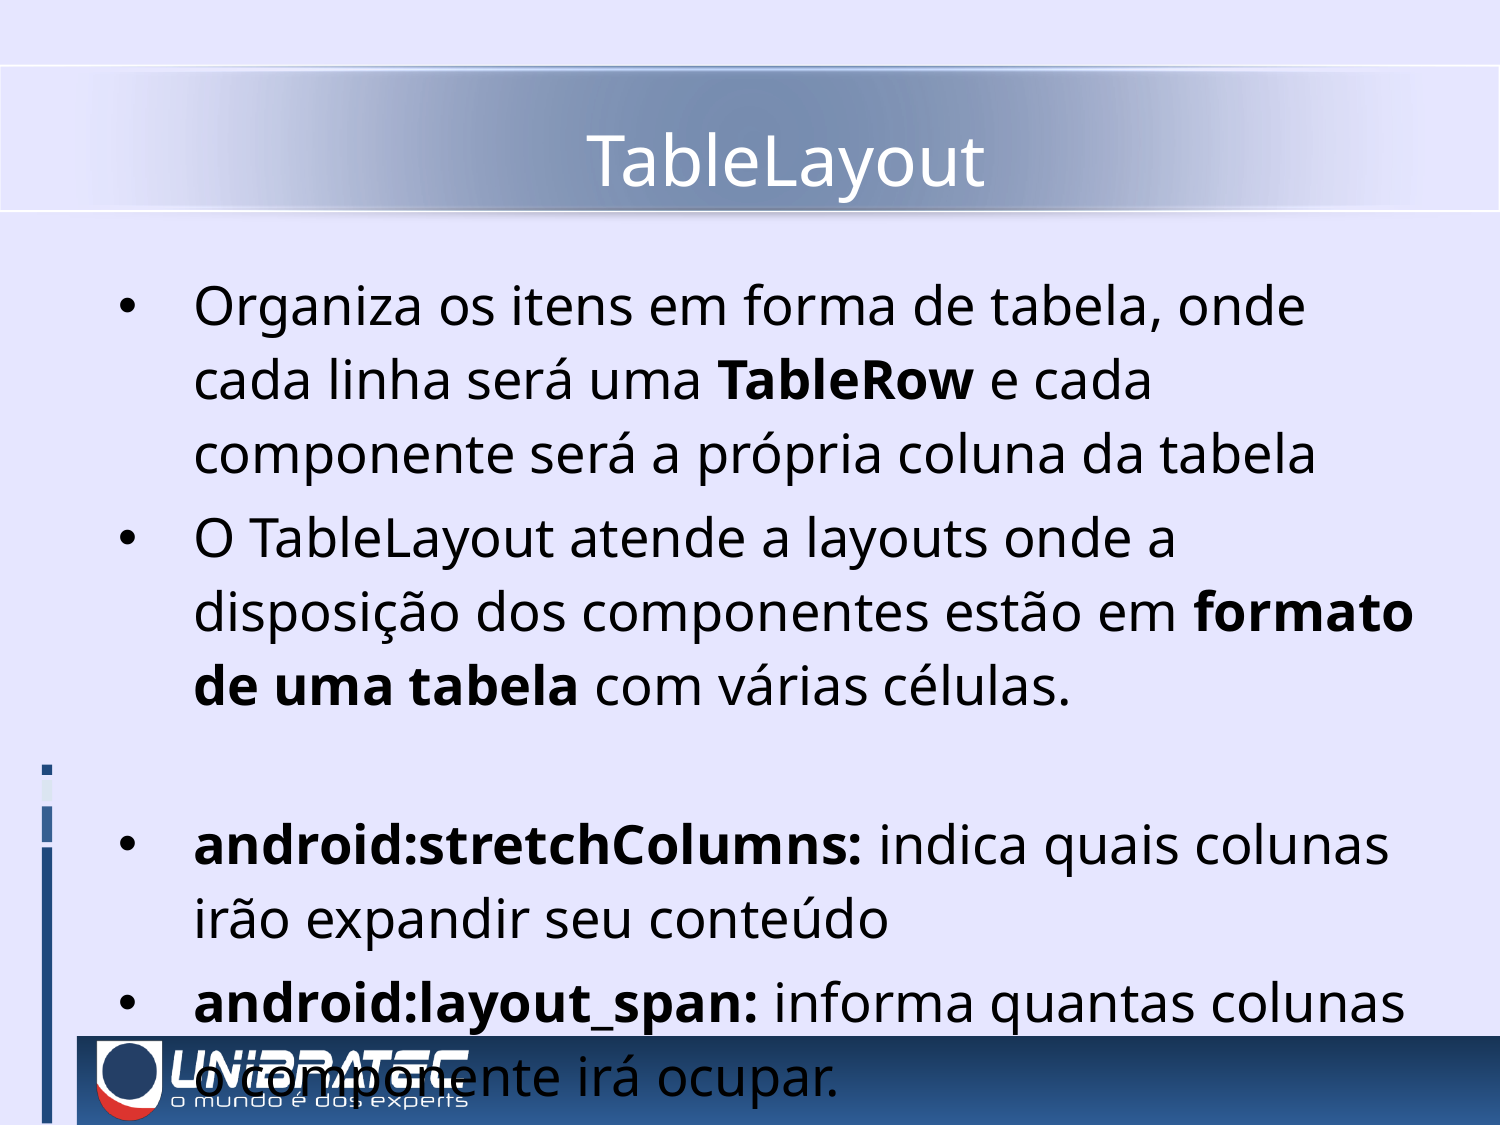

# TableLayout
Organiza os itens em forma de tabela, onde cada linha será uma TableRow e cada componente será a própria coluna da tabela
O TableLayout atende a layouts onde a disposição dos componentes estão em formato de uma tabela com várias células.
android:stretchColumns: indica quais colunas irão expandir seu conteúdo
android:layout_span: informa quantas colunas o componente irá ocupar.